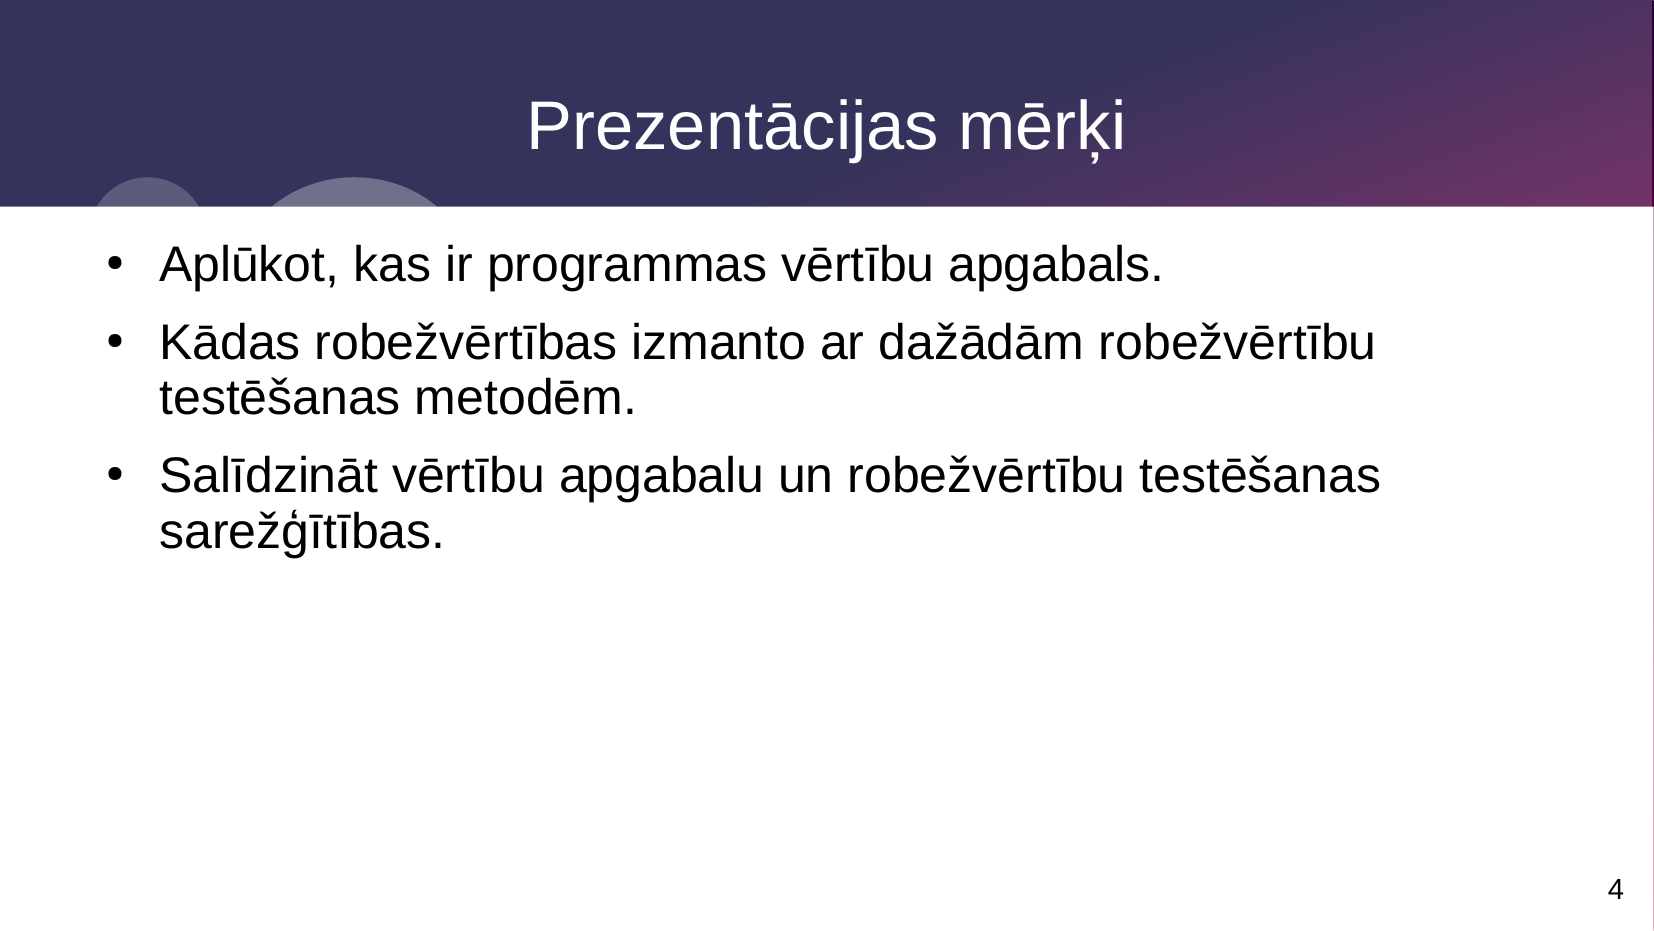

# Prezentācijas mērķi
Aplūkot, kas ir programmas vērtību apgabals.
Kādas robežvērtības izmanto ar dažādām robežvērtību testēšanas metodēm.
Salīdzināt vērtību apgabalu un robežvērtību testēšanas sarežģītības.